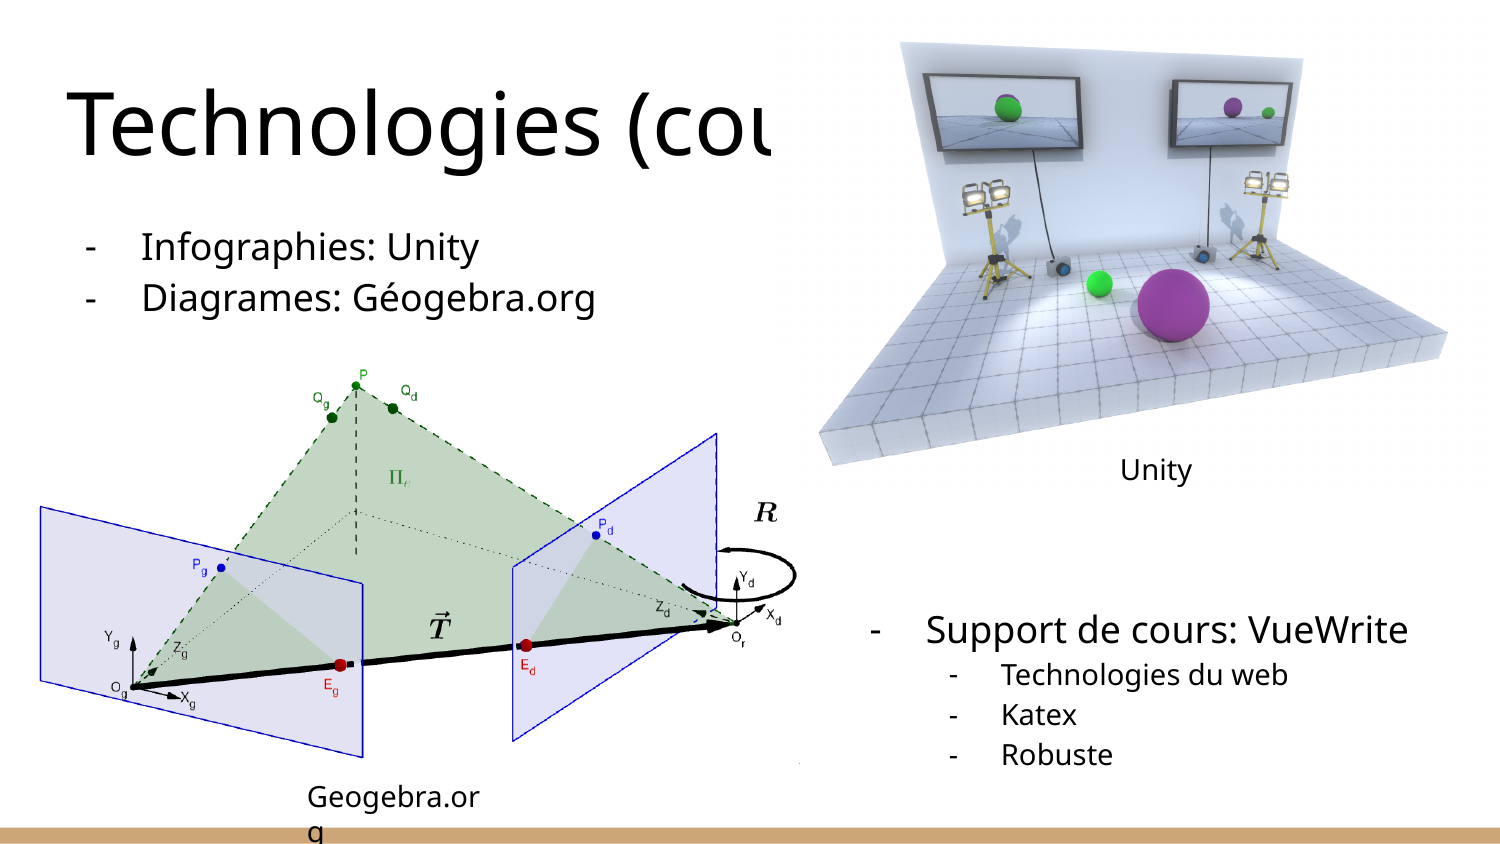

# Technologies (cours)
Infographies: Unity
Diagrames: Géogebra.org
Unity
Support de cours: VueWrite
Technologies du web
Katex
Robuste
Geogebra.org